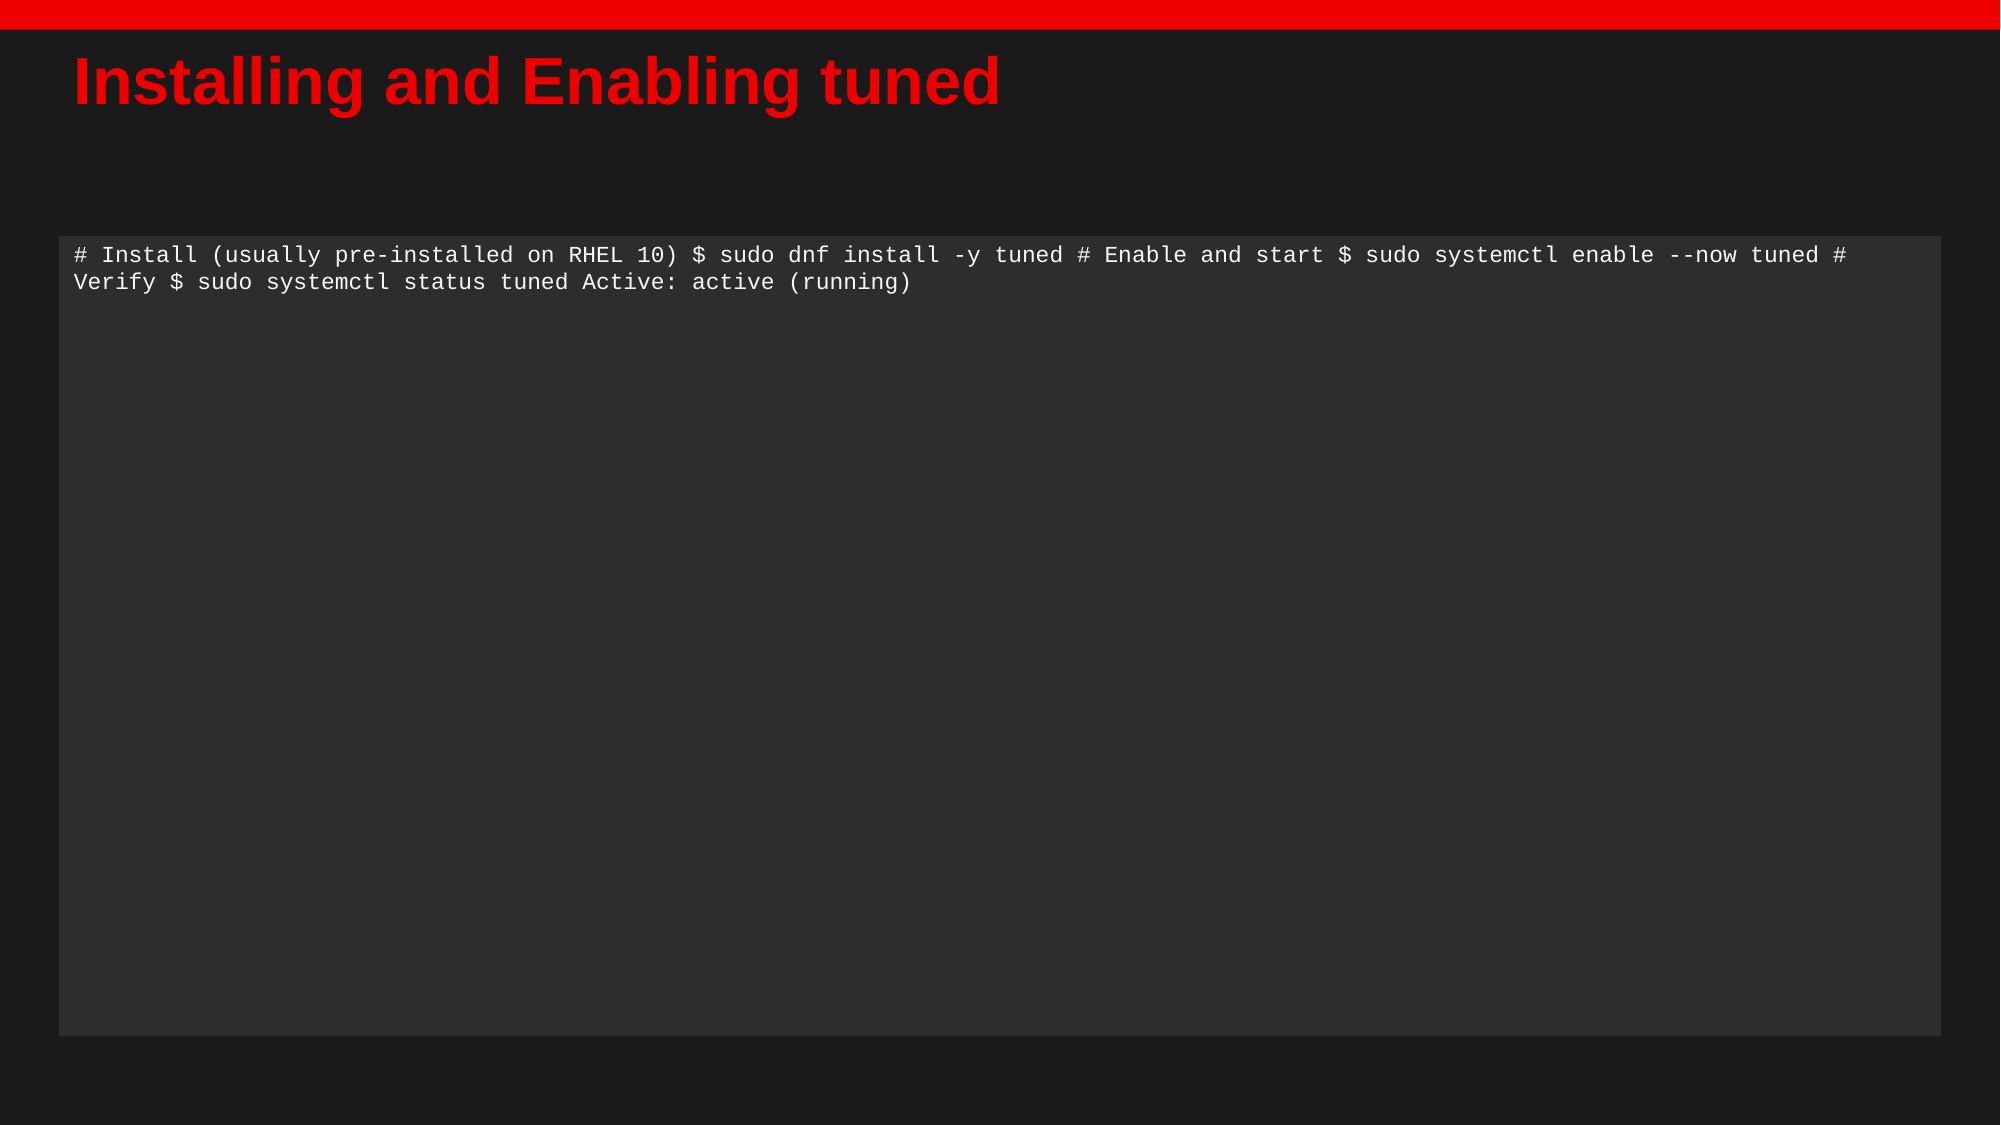

Installing and Enabling tuned
# Install (usually pre-installed on RHEL 10) $ sudo dnf install -y tuned # Enable and start $ sudo systemctl enable --now tuned # Verify $ sudo systemctl status tuned Active: active (running)